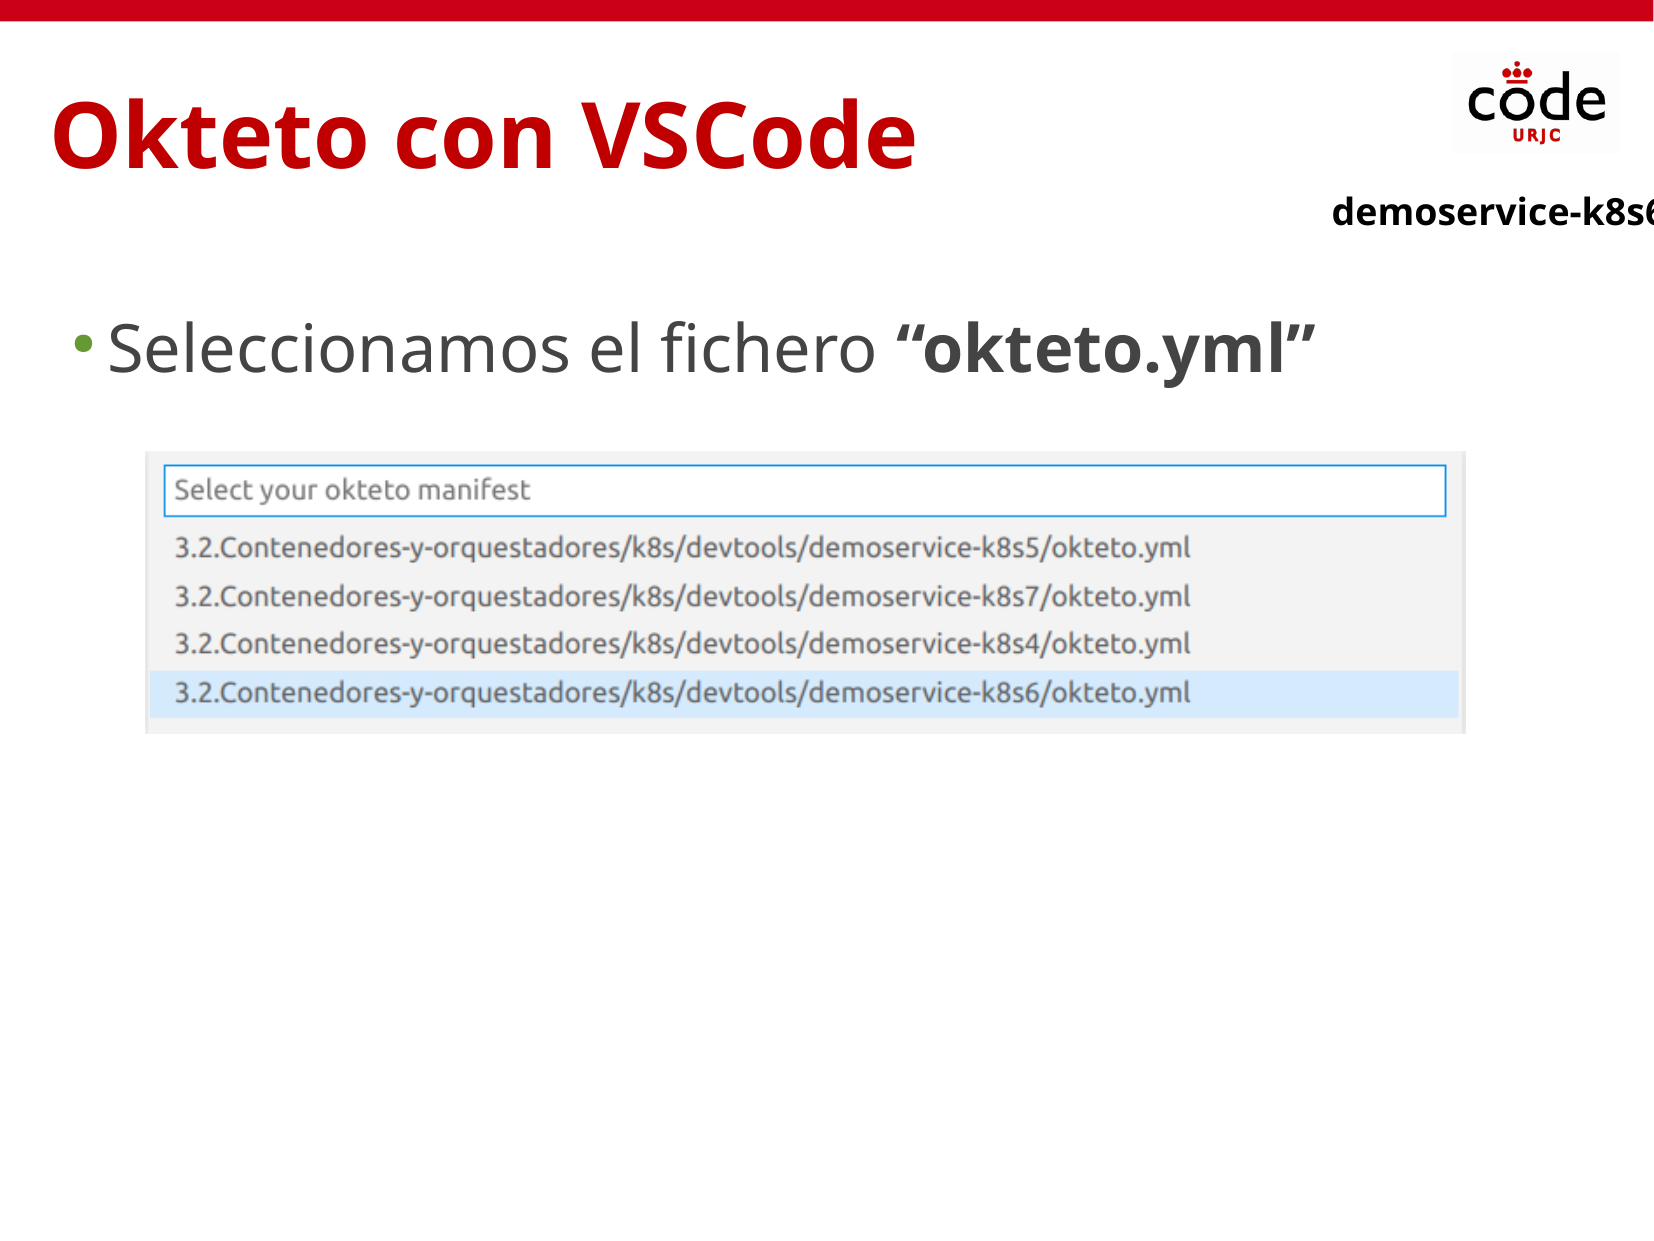

# Okteto con VSCode
demoservice-k8s6
Seleccionamos el fichero “okteto.yml”